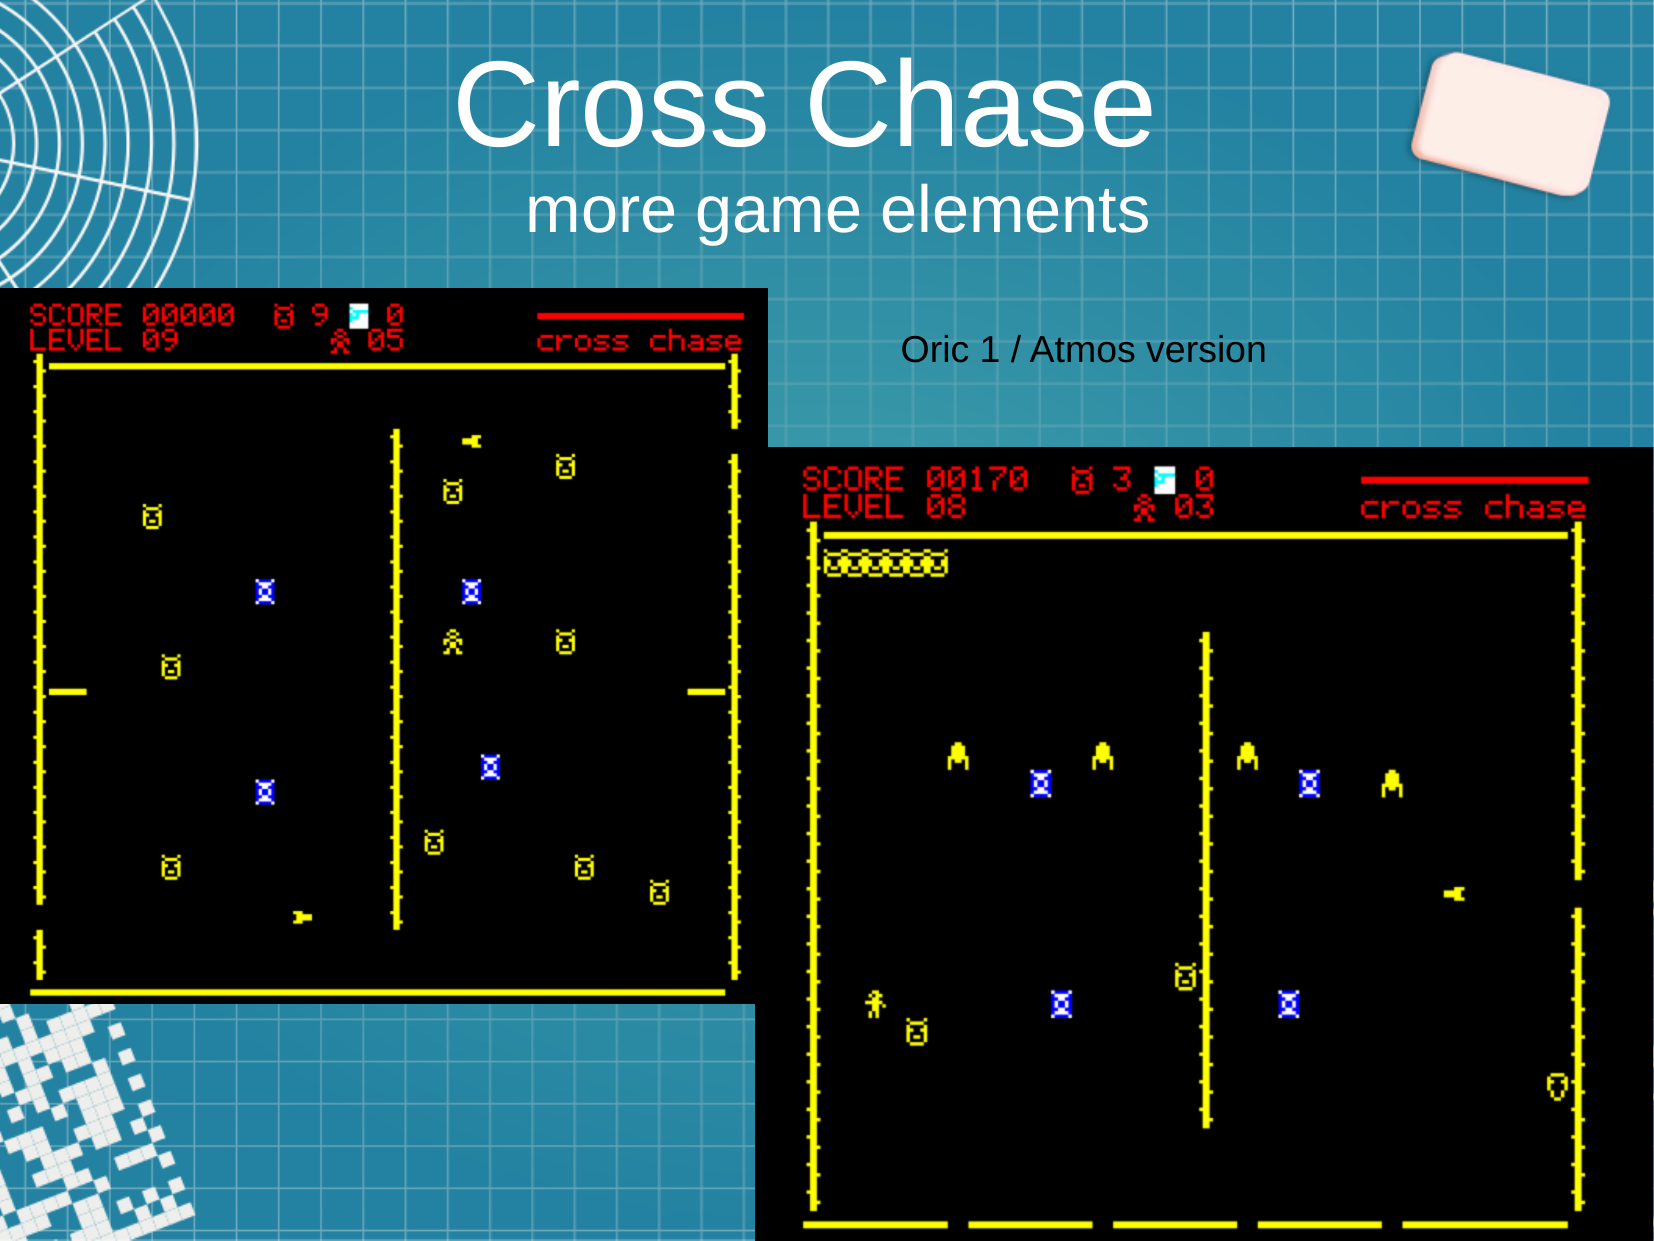

# Cross Chase  more game elements
Oric 1 / Atmos version